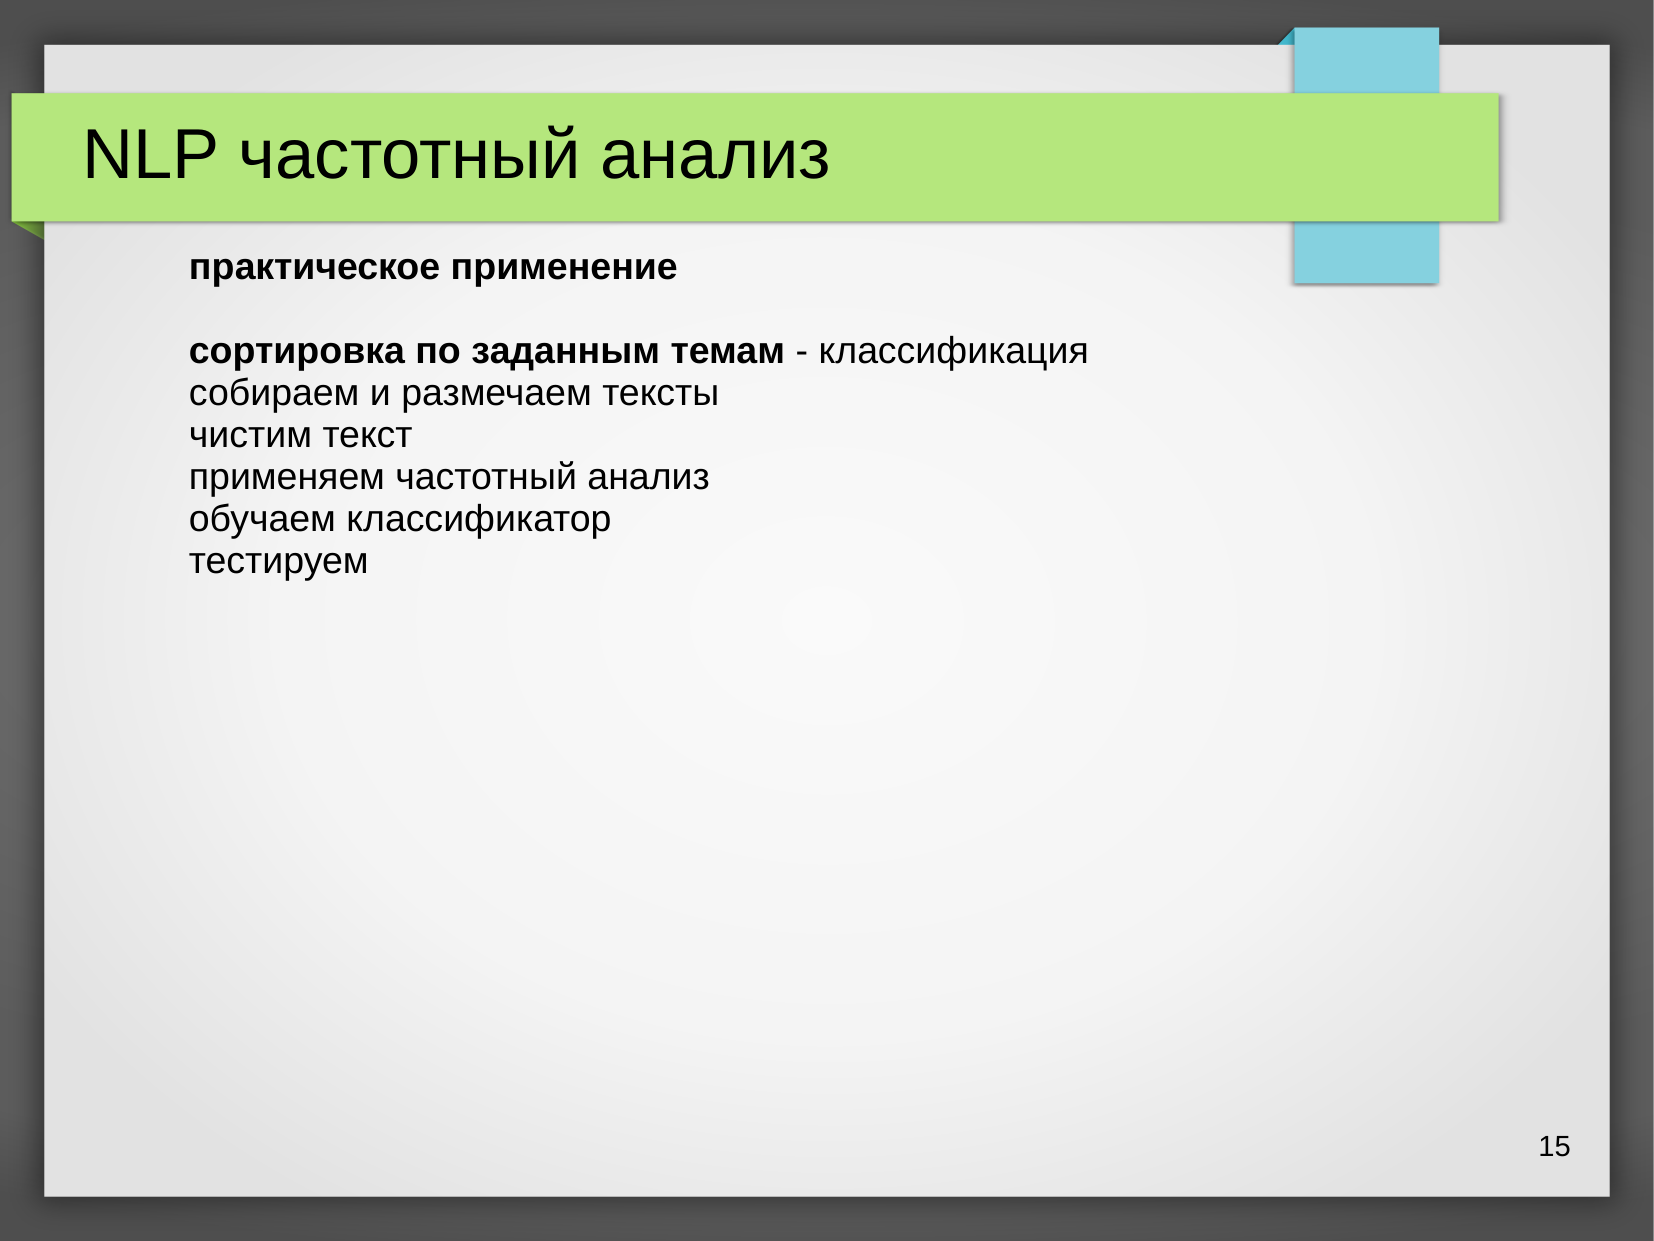

# NLP частотный анализ
практическое применение
сортировка по заданным темам - классификация
собираем и размечаем тексты
чистим текст
применяем частотный анализ
обучаем классификатор
тестируем
15